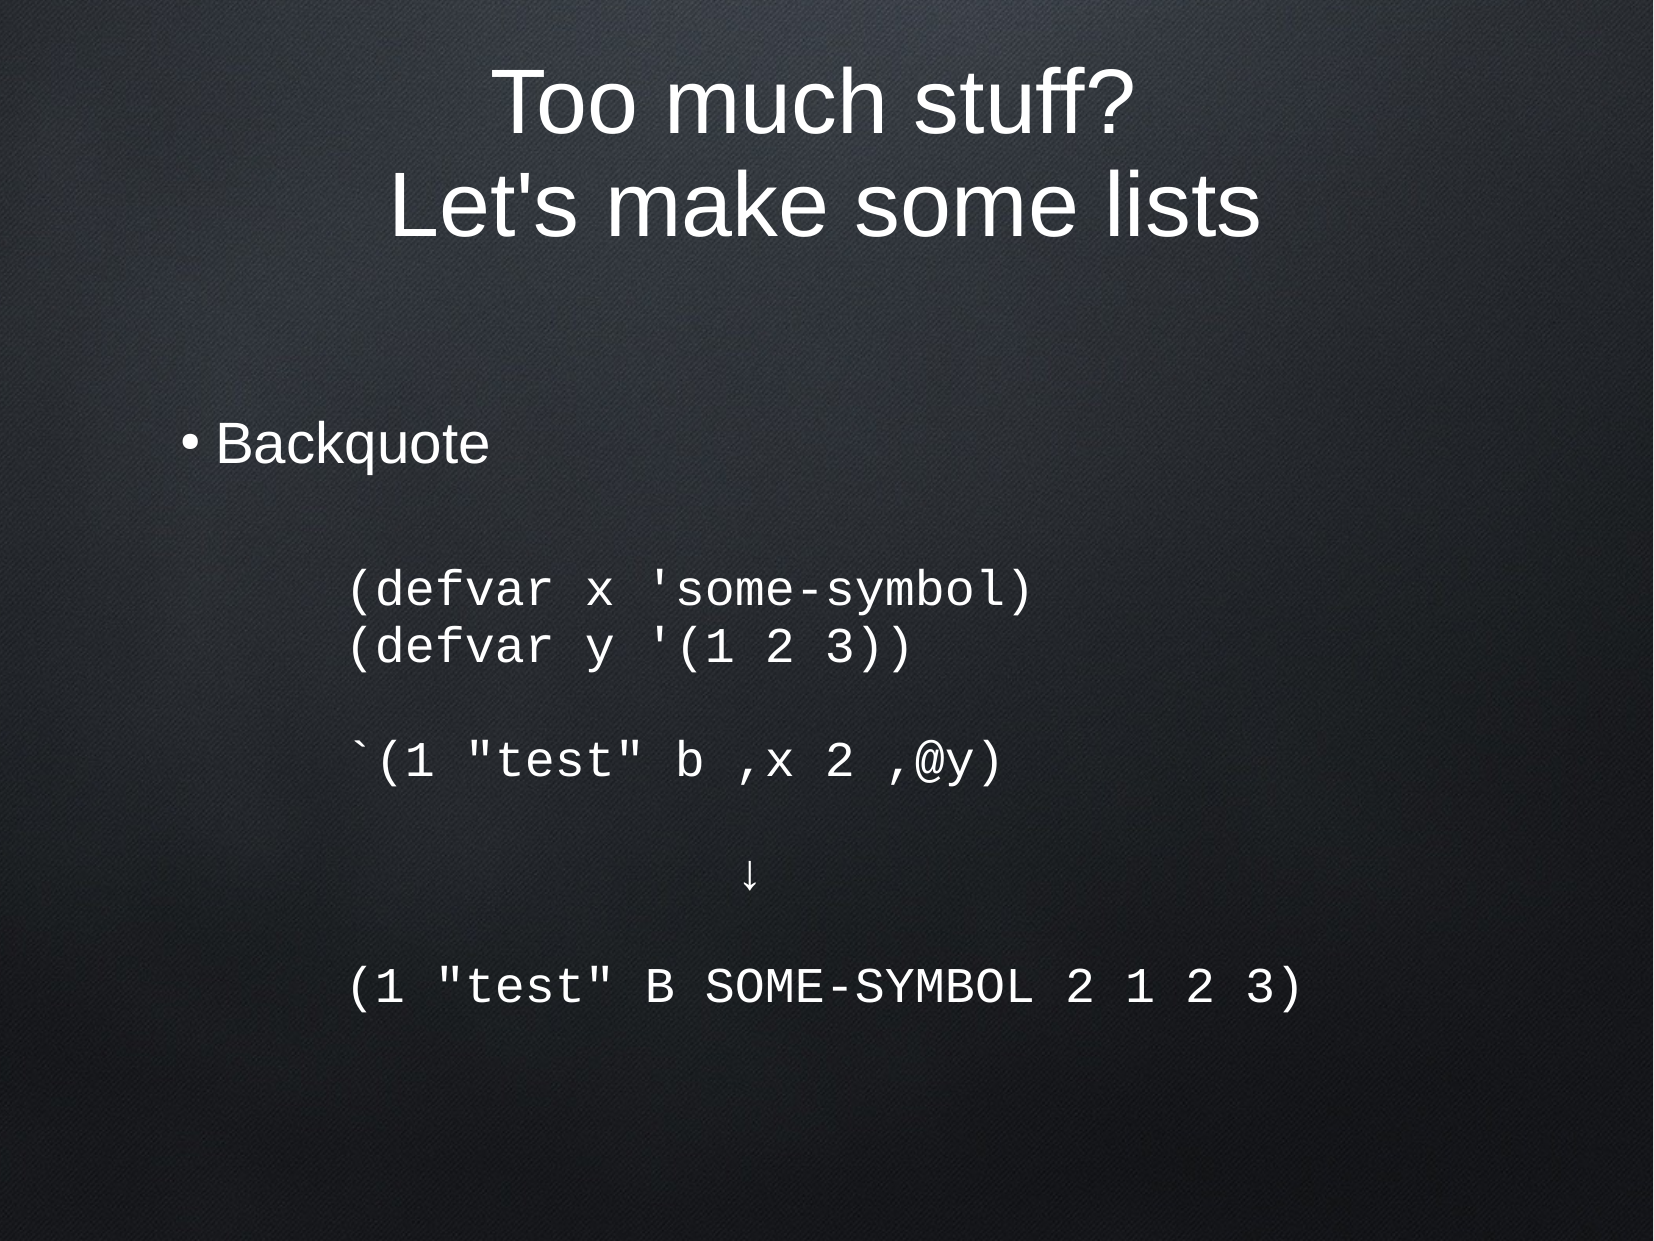

# Too much stuff? Let's make some lists
Backquote
(defvar x 'some-symbol)
(defvar y '(1 2 3))
`(1 "test" b ,x 2 ,@y)
 ↓
(1 "test" B SOME-SYMBOL 2 1 2 3)